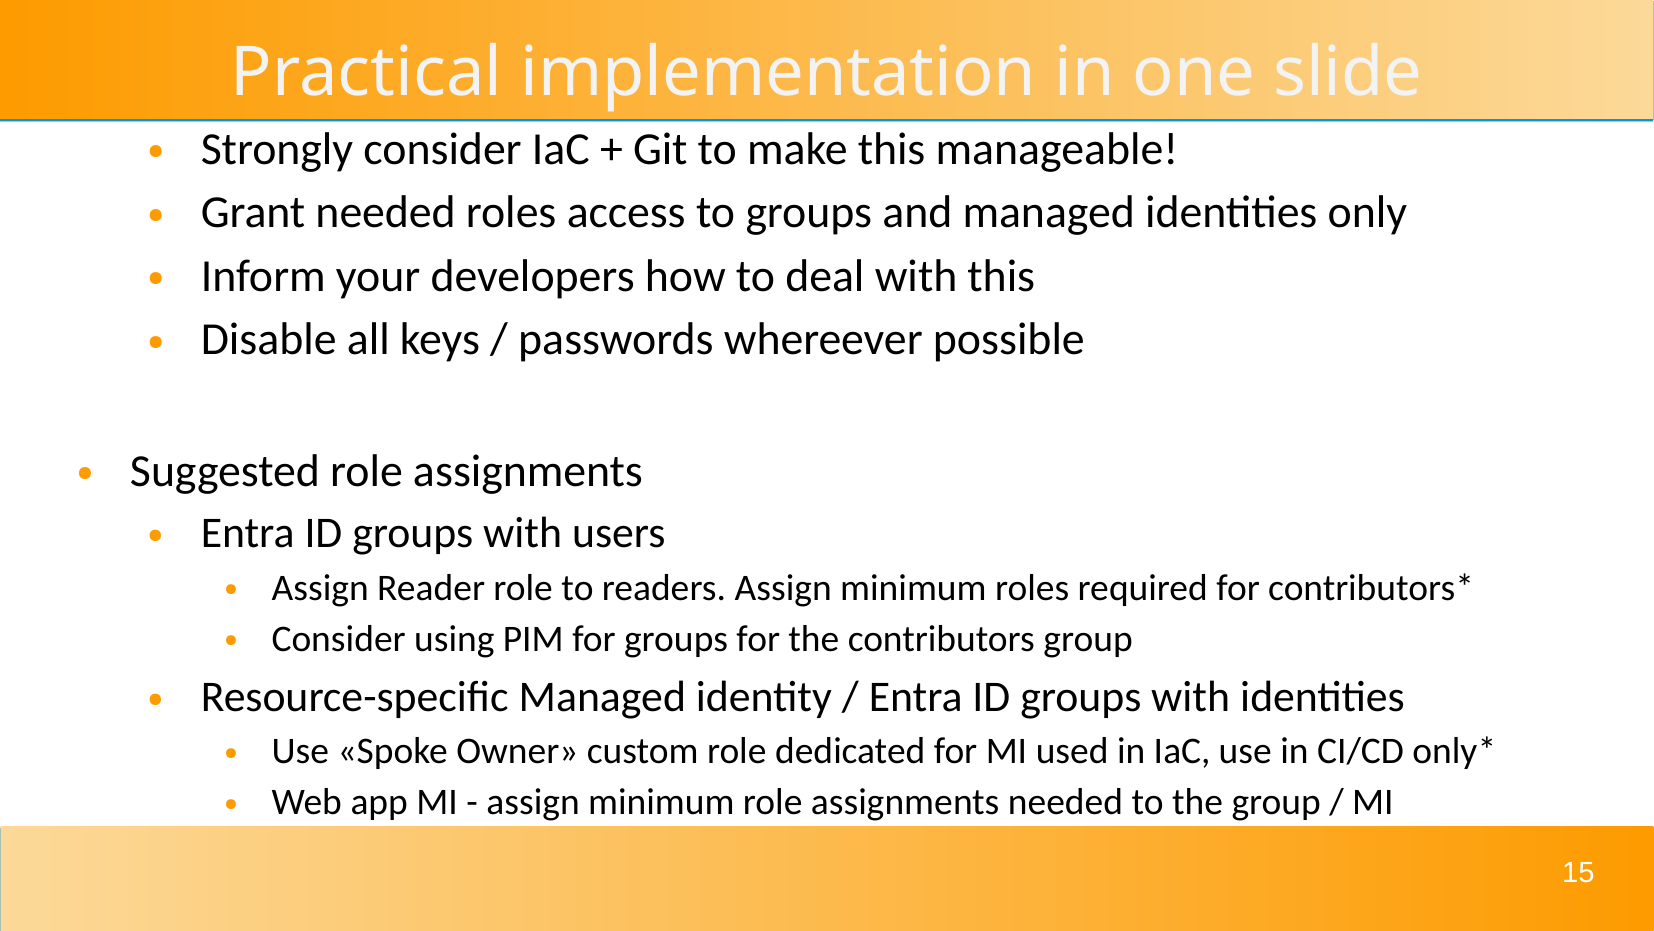

# Practical implementation in one slide
Strongly consider IaC + Git to make this manageable!
Grant needed roles access to groups and managed identities only
Inform your developers how to deal with this
Disable all keys / passwords whereever possible
Suggested role assignments
Entra ID groups with users
Assign Reader role to readers. Assign minimum roles required for contributors*
Consider using PIM for groups for the contributors group
Resource-specific Managed identity / Entra ID groups with identities
Use «Spoke Owner» custom role dedicated for MI used in IaC, use in CI/CD only*
Web app MI - assign minimum role assignments needed to the group / MI
15